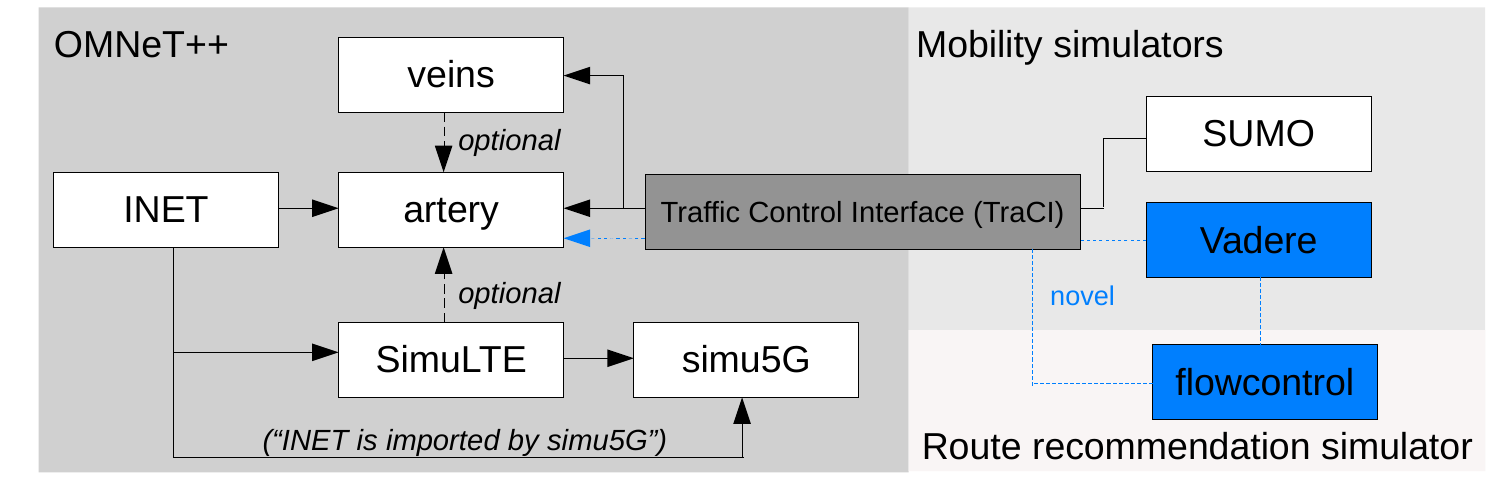

OMNeT++
Mobility simulators
veins
SUMO
optional
INET
artery
Traffic Control Interface (TraCI)
Vadere
optional
novel
SimuLTE
simu5G
flowcontrol
(“INET is imported by simu5G”)
Route recommendation simulator